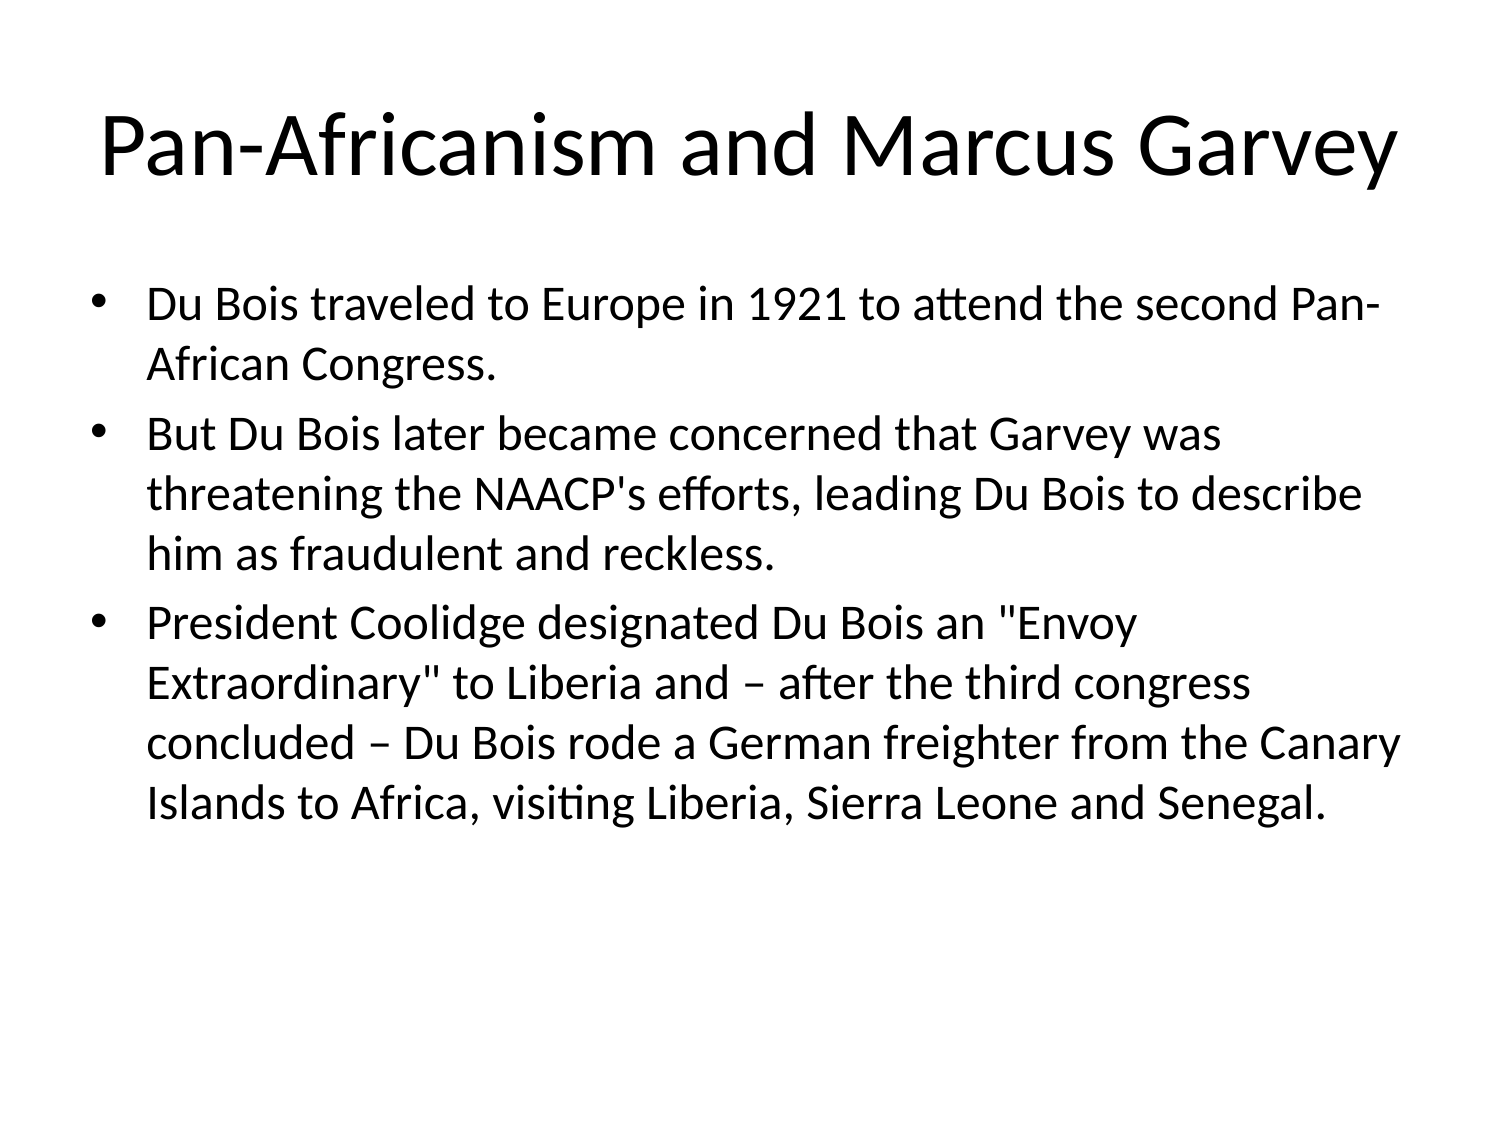

# Pan-Africanism and Marcus Garvey
Du Bois traveled to Europe in 1921 to attend the second Pan-African Congress.
But Du Bois later became concerned that Garvey was threatening the NAACP's efforts, leading Du Bois to describe him as fraudulent and reckless.
President Coolidge designated Du Bois an "Envoy Extraordinary" to Liberia and – after the third congress concluded – Du Bois rode a German freighter from the Canary Islands to Africa, visiting Liberia, Sierra Leone and Senegal.